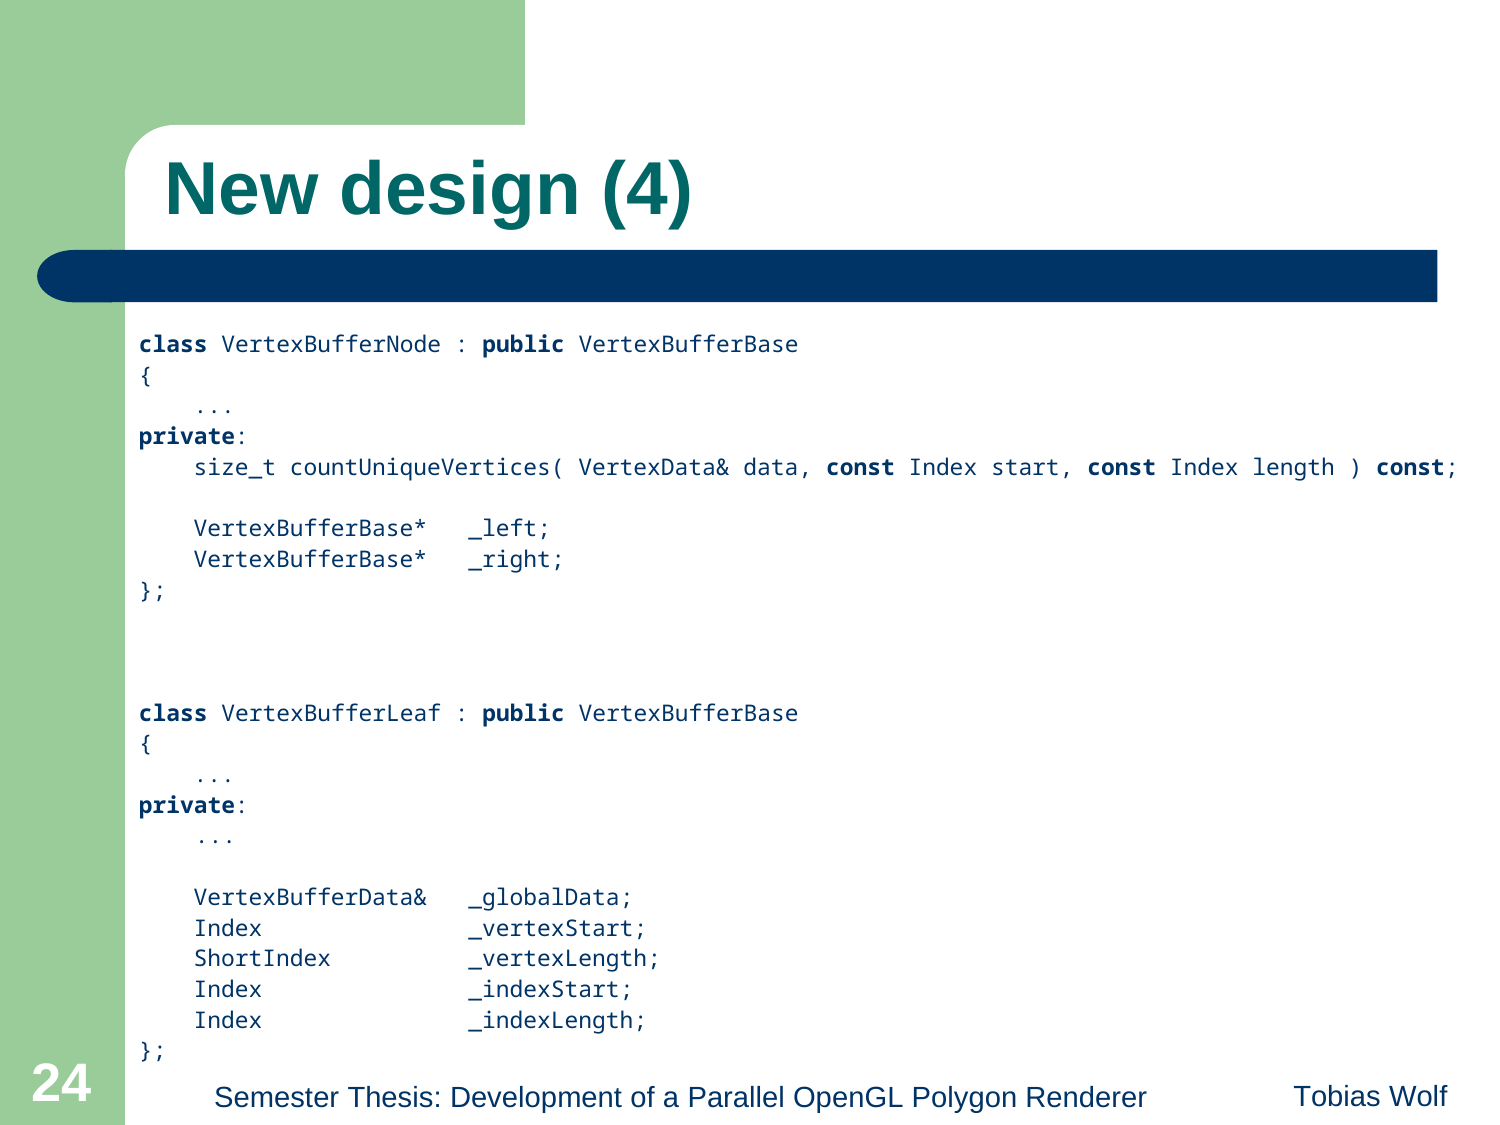

# New design (4)
class VertexBufferNode : public VertexBufferBase
{
 ...
private:
 size_t countUniqueVertices( VertexData& data, const Index start, const Index length ) const;
 VertexBufferBase* _left;
 VertexBufferBase* _right;
};
class VertexBufferLeaf : public VertexBufferBase
{
 ...
private:
	...
 VertexBufferData& _globalData;
 Index _vertexStart;
 ShortIndex _vertexLength;
 Index _indexStart;
 Index _indexLength;
};
24
Tobias Wolf
Semester Thesis: Development of a Parallel OpenGL Polygon Renderer